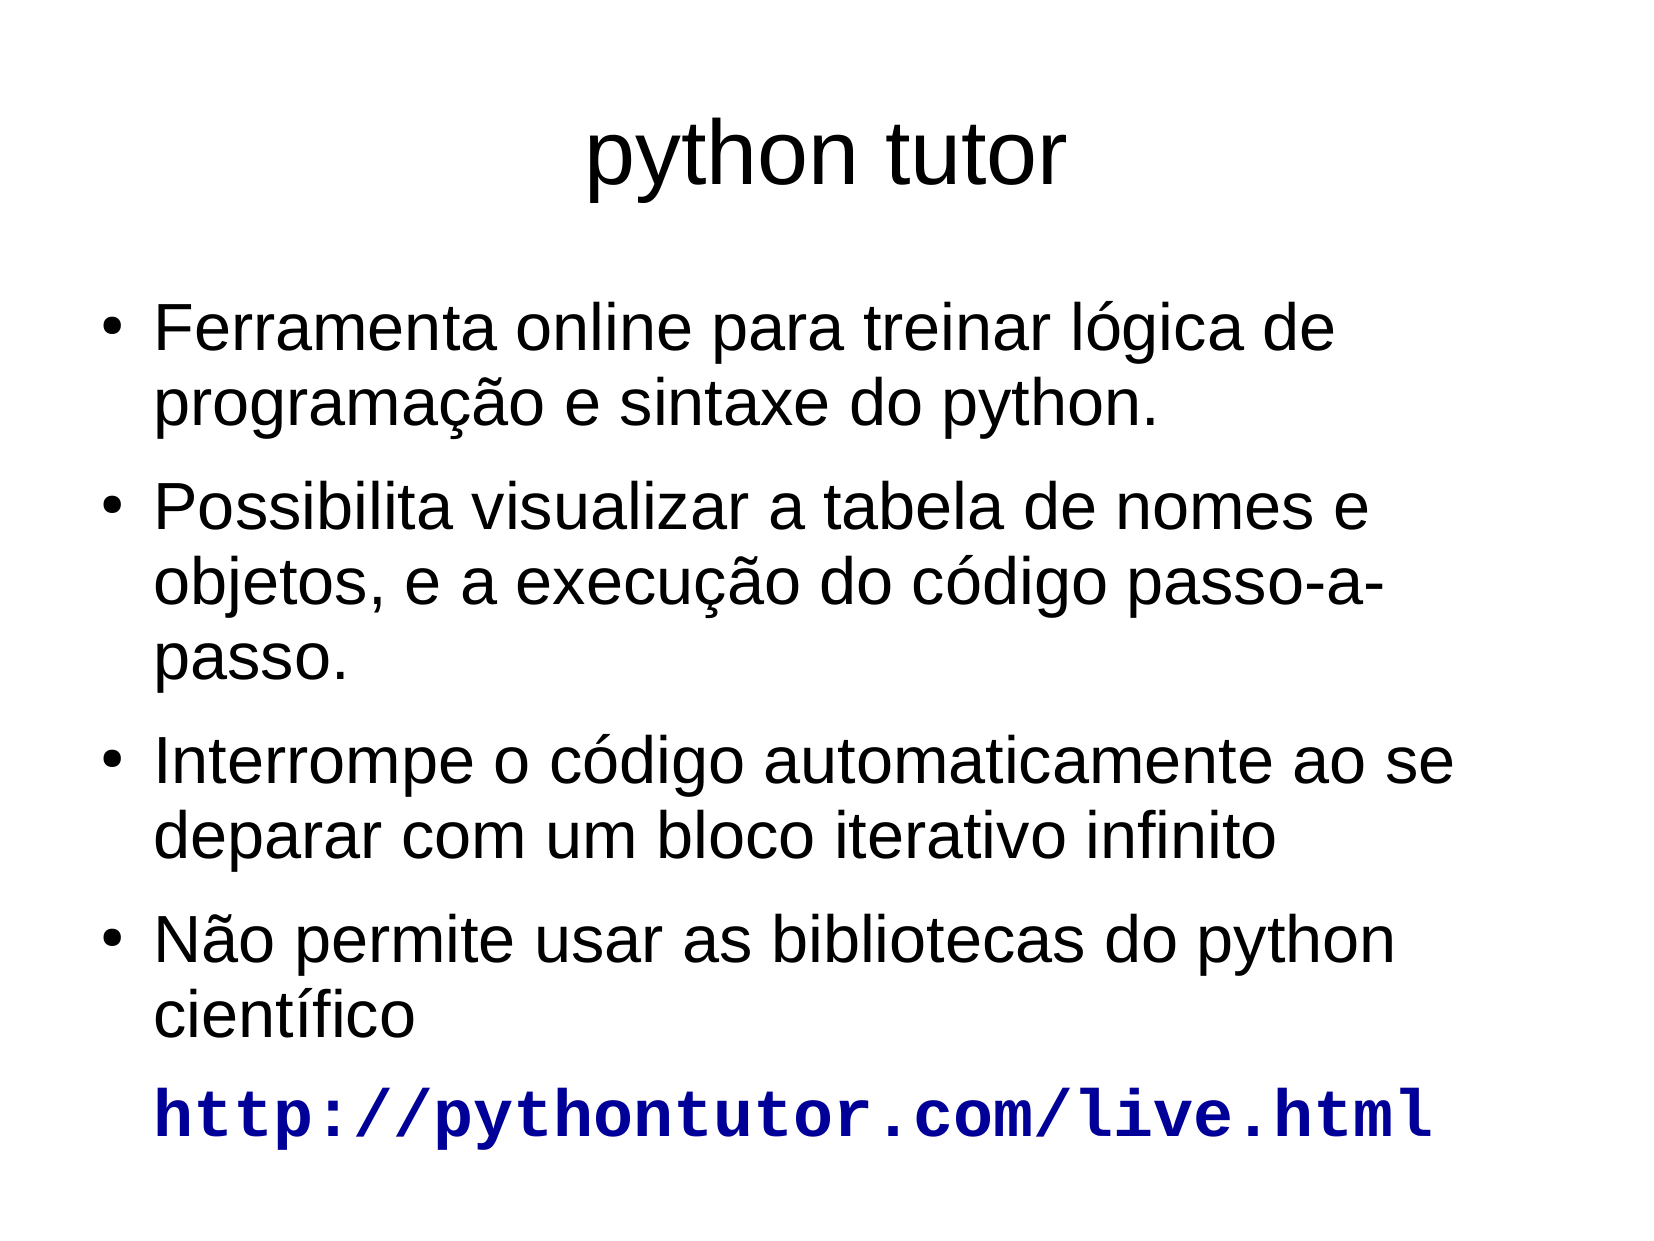

# python tutor
Ferramenta online para treinar lógica de programação e sintaxe do python.
Possibilita visualizar a tabela de nomes e objetos, e a execução do código passo-a-passo.
Interrompe o código automaticamente ao se deparar com um bloco iterativo infinito
Não permite usar as bibliotecas do python científico
http://pythontutor.com/live.html